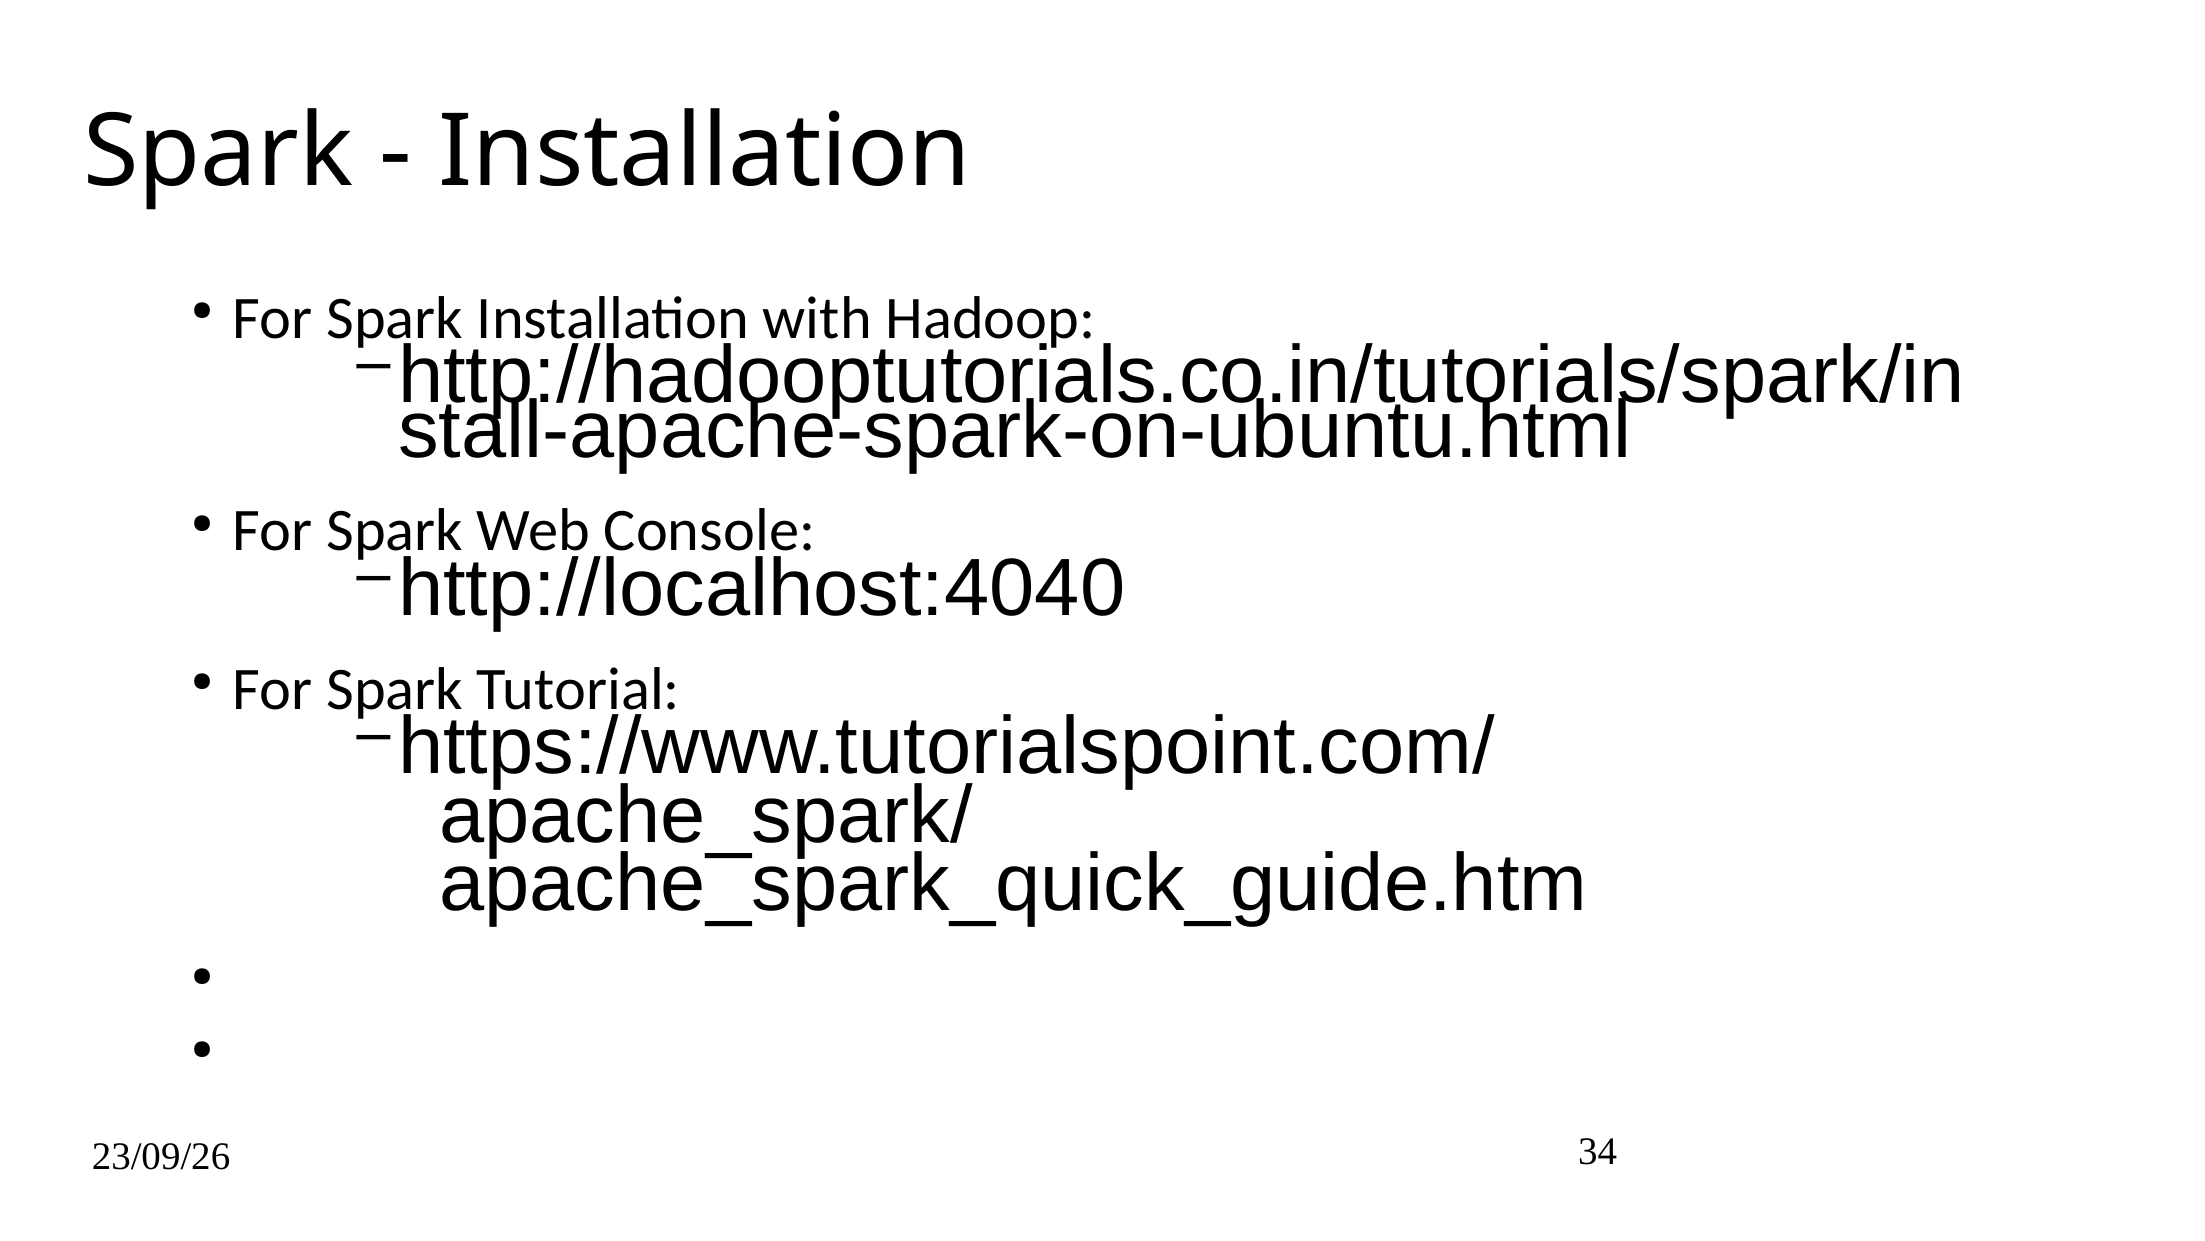

# Spark - Installation
For Spark Installation with Hadoop:
http://hadooptutorials.co.in/tutorials/spark/install-apache-spark-on-ubuntu.html
For Spark Web Console:
http://localhost:4040
For Spark Tutorial:
https://www.tutorialspoint.com/apache_spark/apache_spark_quick_guide.htm